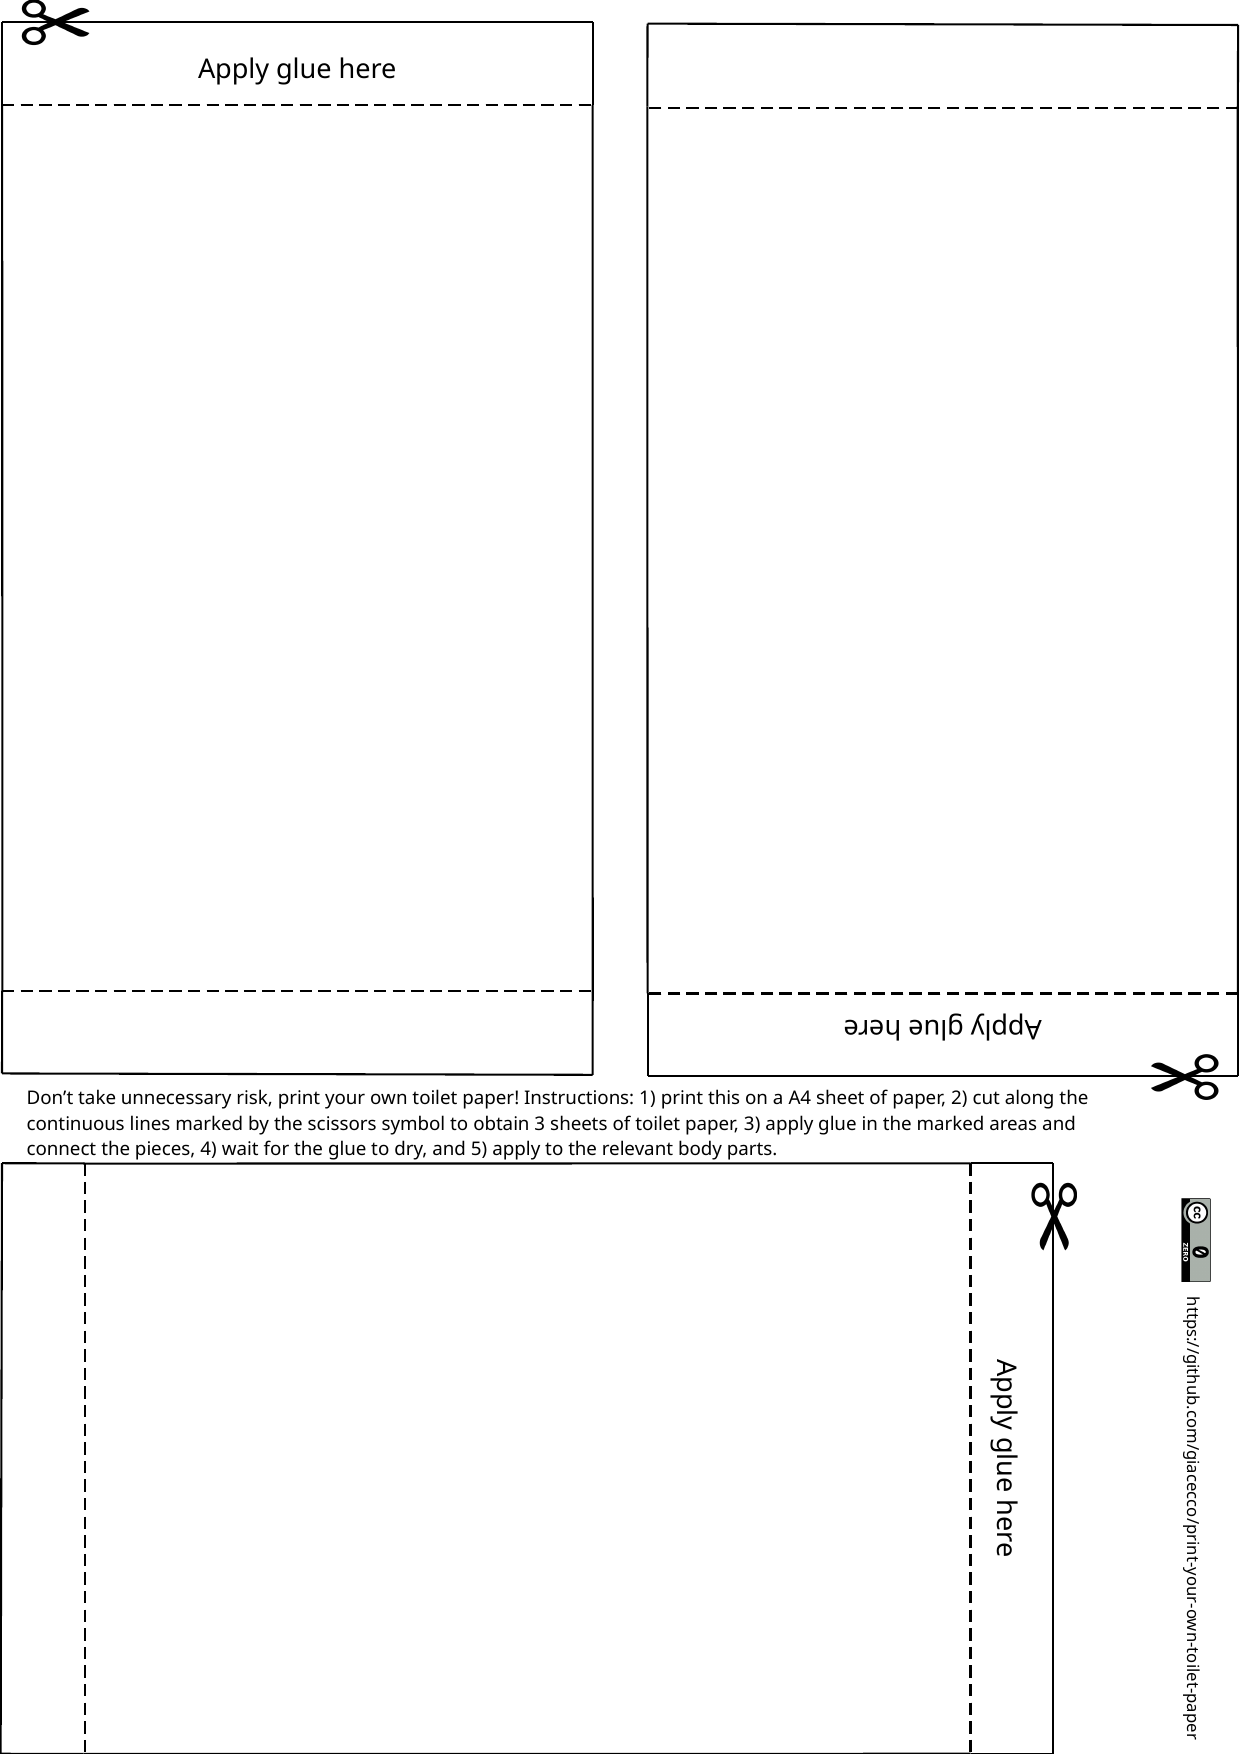

Apply glue here
Apply glue here
Don’t take unnecessary risk, print your own toilet paper! Instructions: 1) print this on a A4 sheet of paper, 2) cut along the continuous lines marked by the scissors symbol to obtain 3 sheets of toilet paper, 3) apply glue in the marked areas and connect the pieces, 4) wait for the glue to dry, and 5) apply to the relevant body parts.
Apply glue here
https://github.com/giacecco/print-your-own-toilet-paper